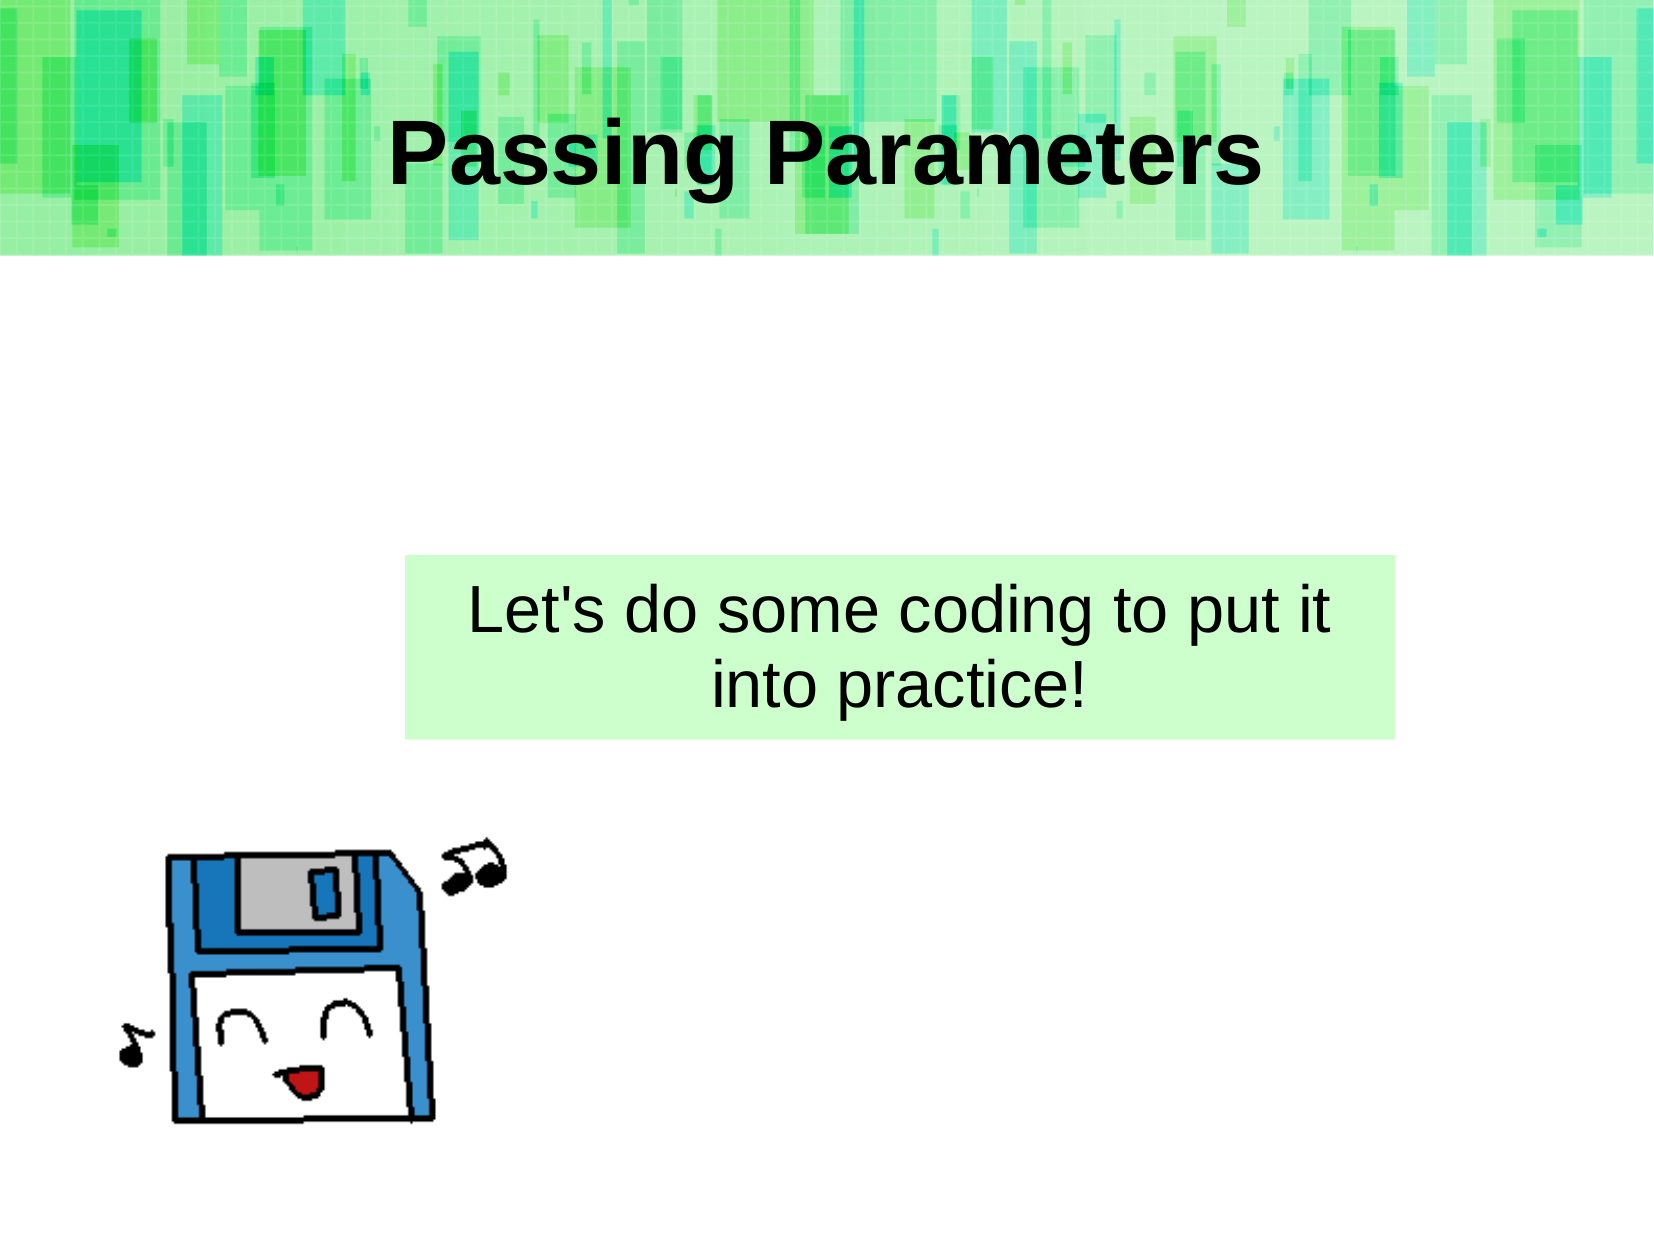

# Passing Parameters
Let's do some coding to put it into practice!
Let's do some coding to put it into practice!